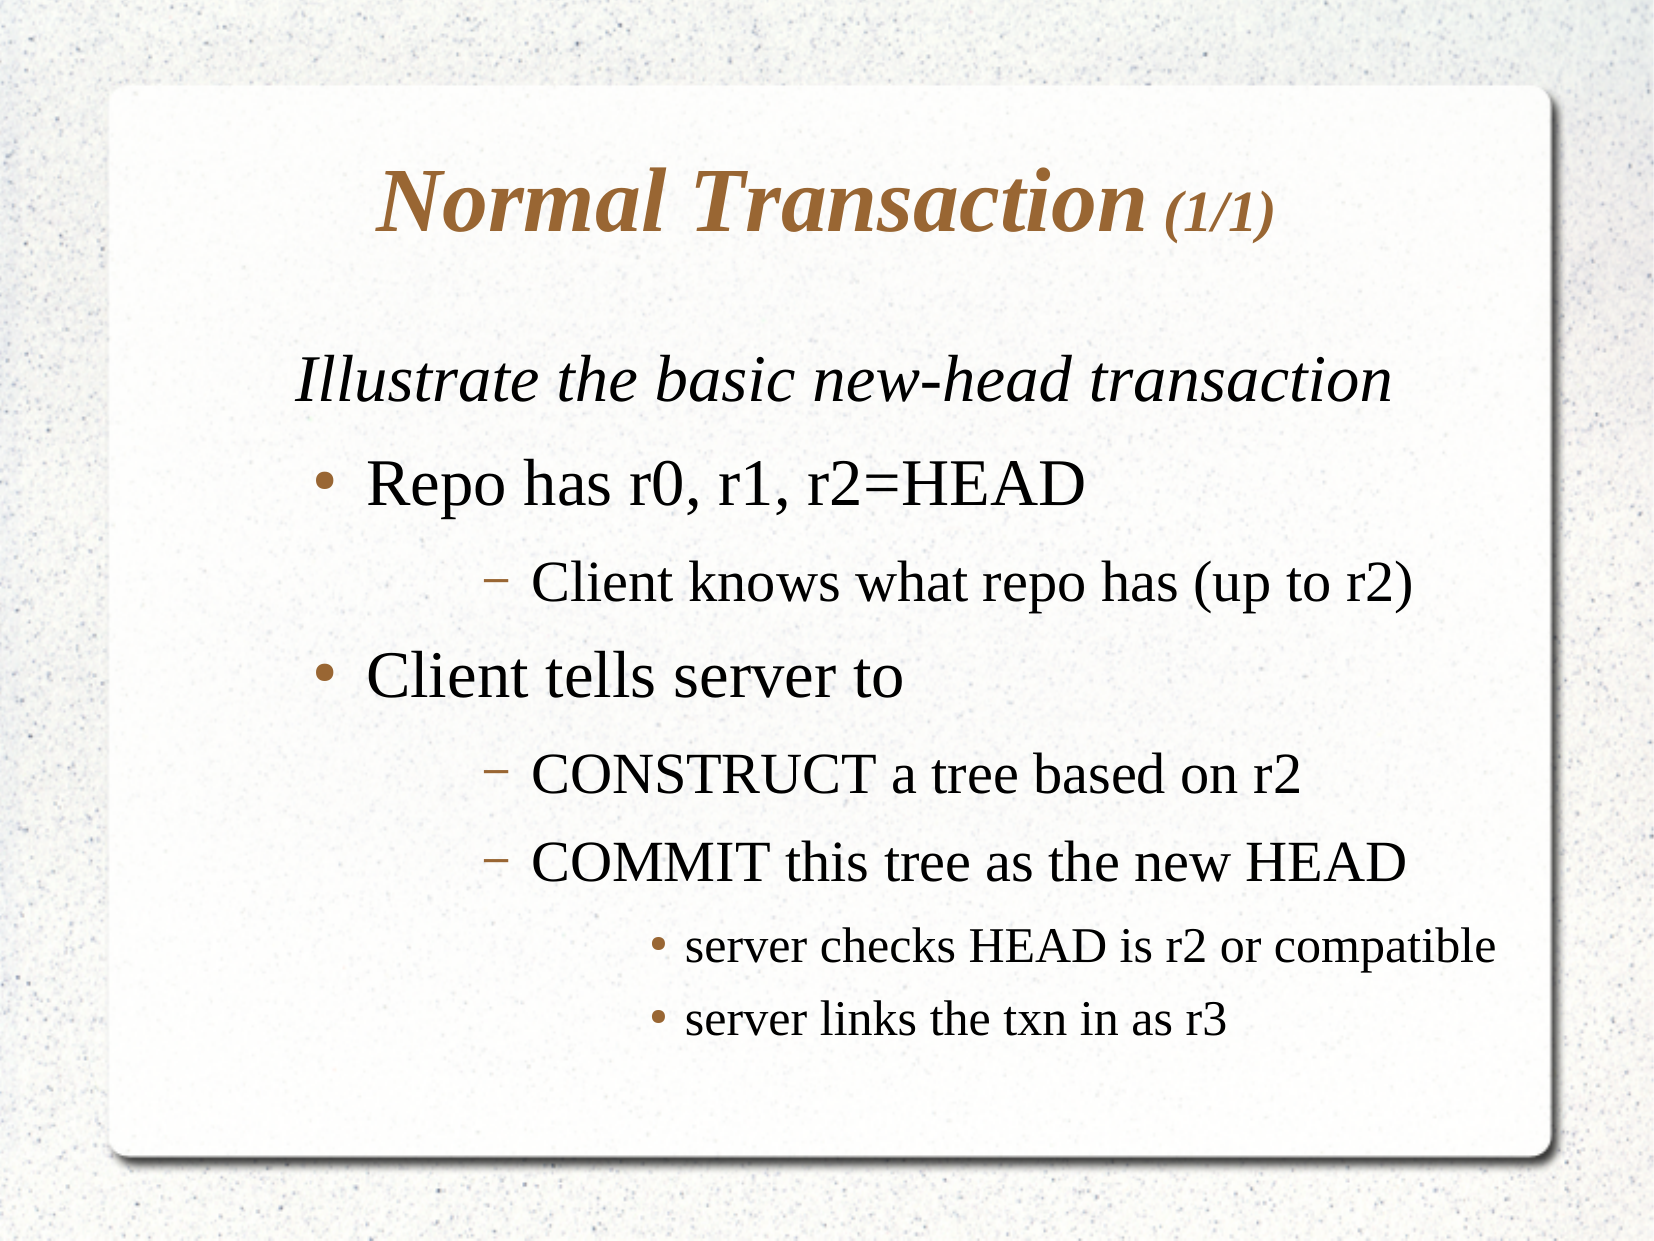

# Normal Transaction (1/1)
Illustrate the basic new-head transaction
Repo has r0, r1, r2=HEAD
Client knows what repo has (up to r2)
Client tells server to
CONSTRUCT a tree based on r2
COMMIT this tree as the new HEAD
server checks HEAD is r2 or compatible
server links the txn in as r3